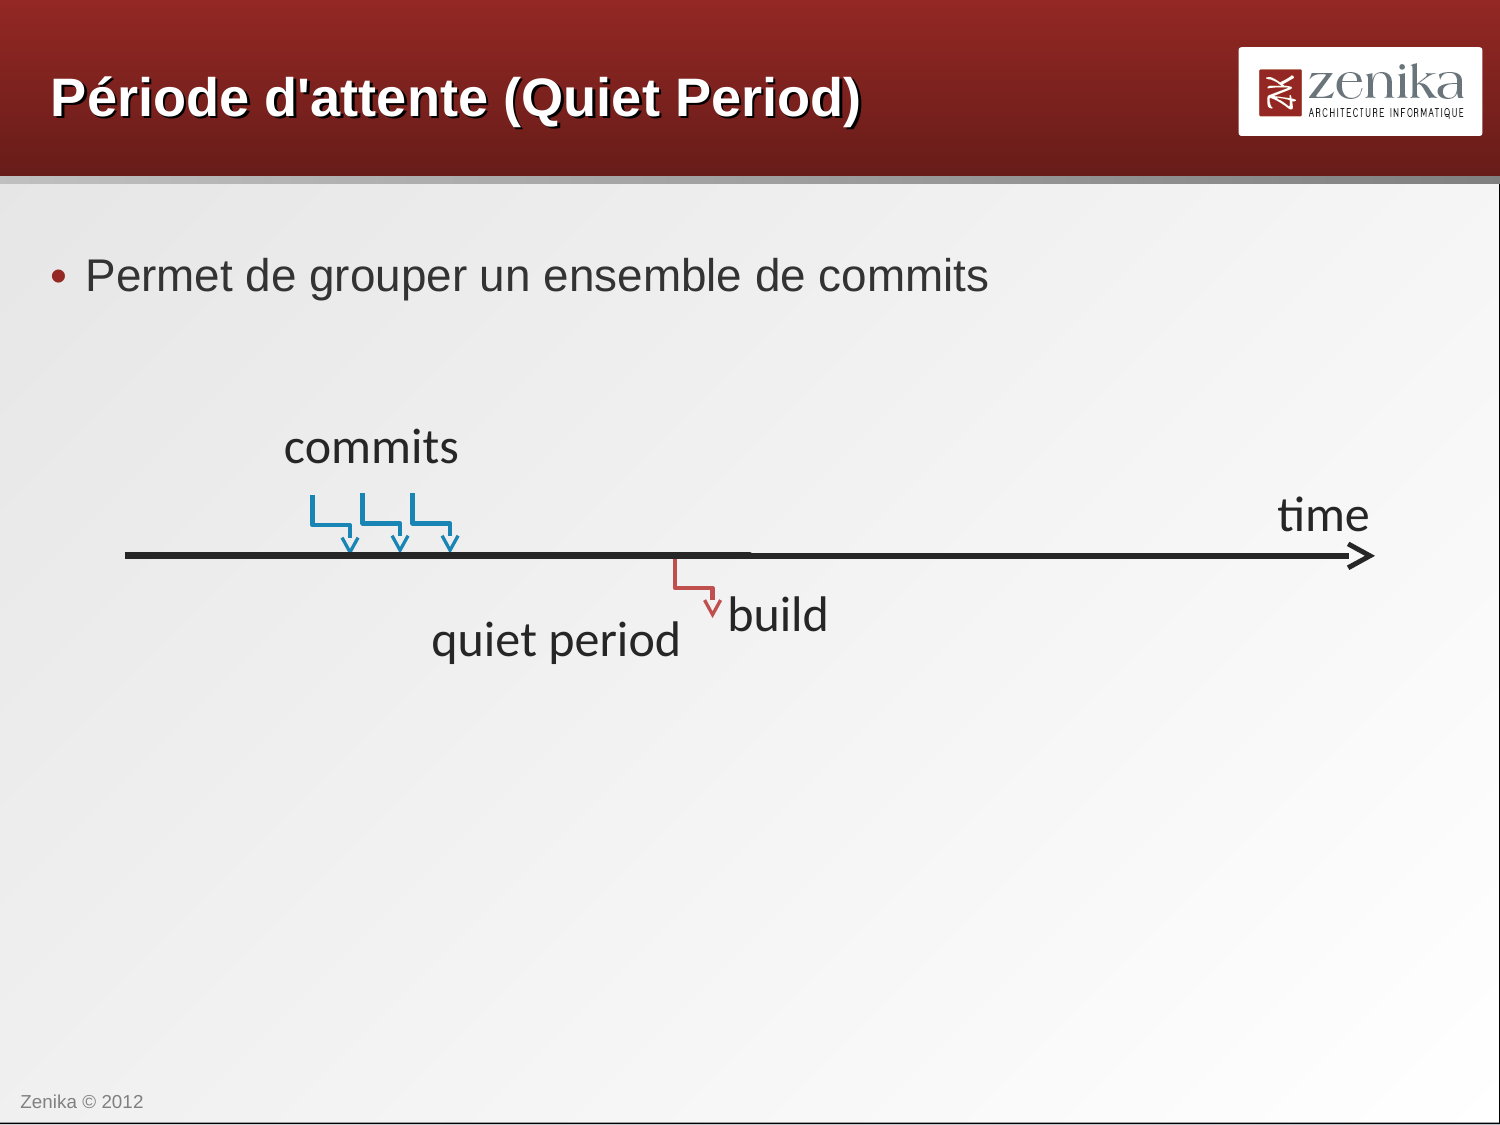

# Période d'attente (Quiet Period)
Permet de grouper un ensemble de commits
commits
time
build
quiet period